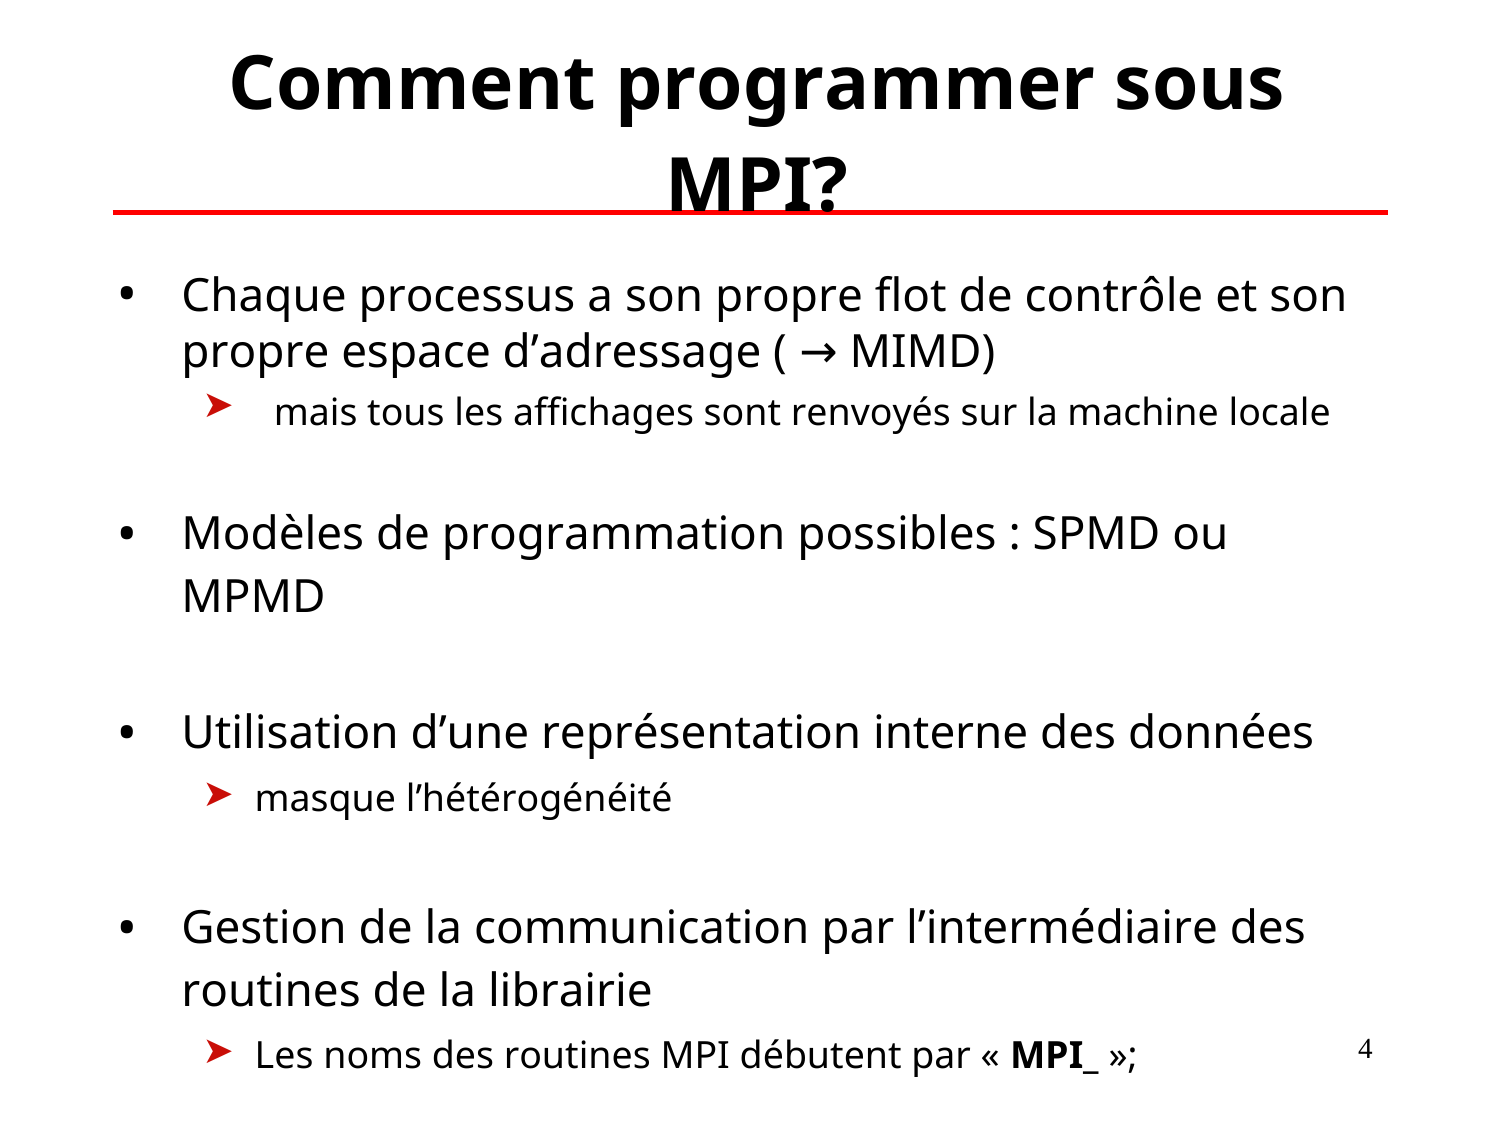

# Comment programmer sous MPI?
Chaque processus a son propre flot de contrôle et son propre espace d’adressage ( → MIMD)
 mais tous les affichages sont renvoyés sur la machine locale
Modèles de programmation possibles : SPMD ou MPMD
Utilisation d’une représentation interne des données
masque l’hétérogénéité
Gestion de la communication par l’intermédiaire des routines de la librairie
Les noms des routines MPI débutent par « MPI_ »;
4